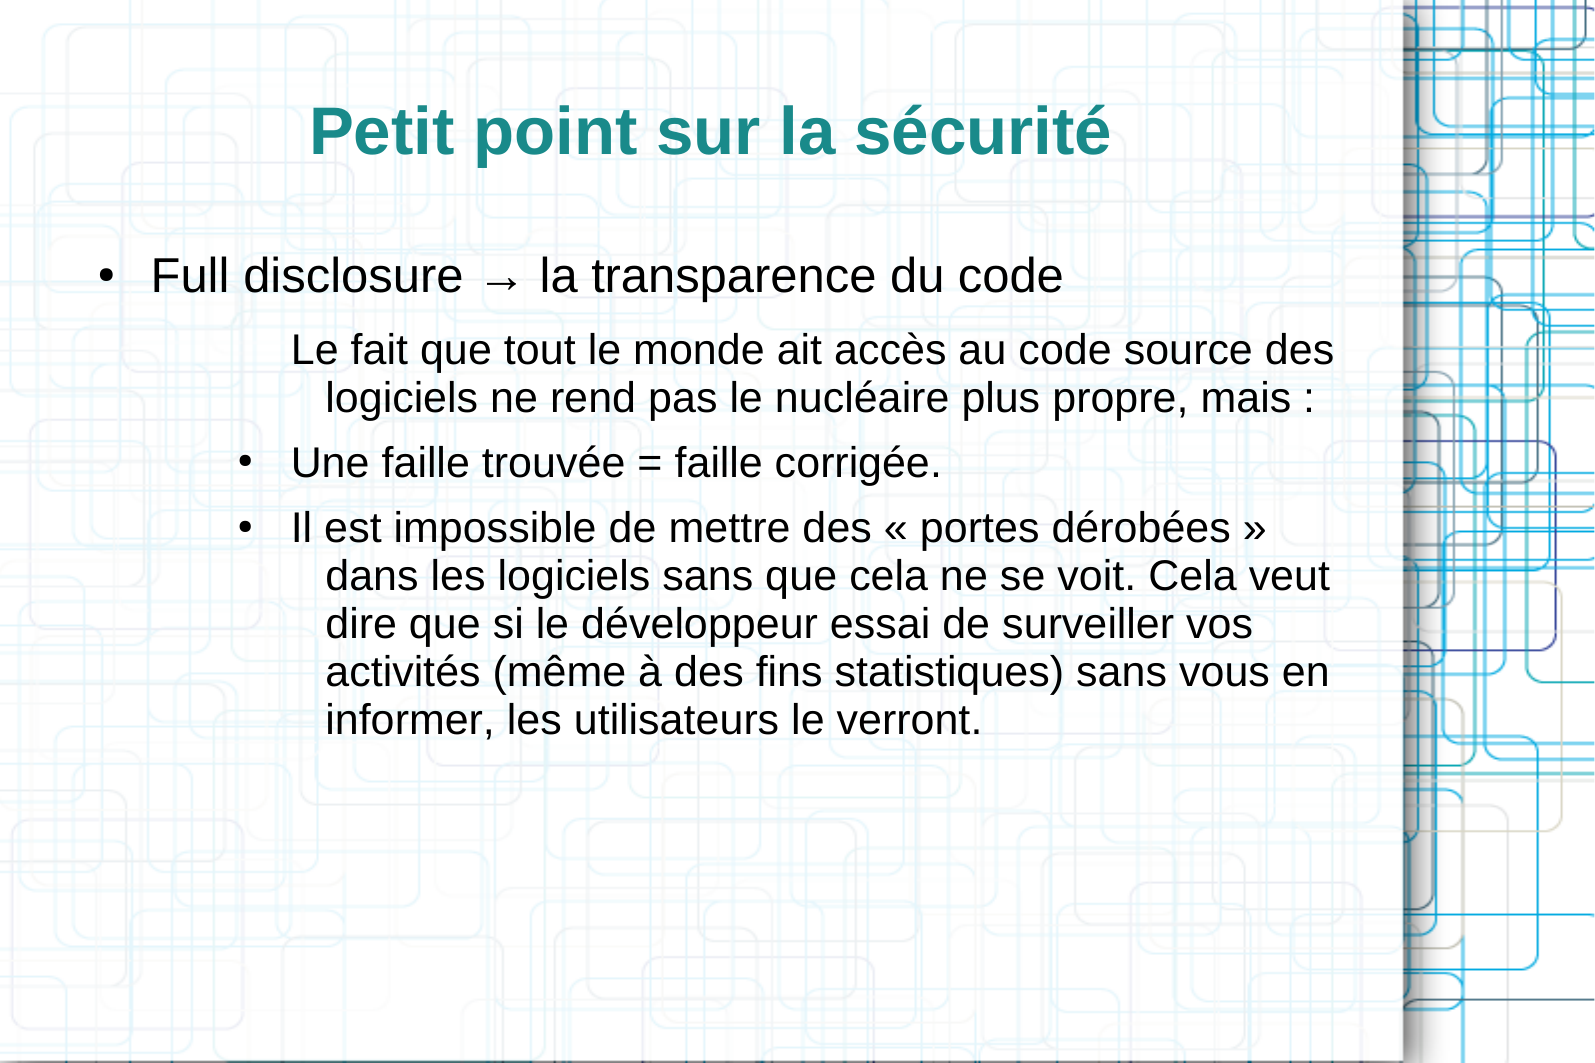

# Petit point sur la sécurité
Full disclosure → la transparence du code
Le fait que tout le monde ait accès au code source des logiciels ne rend pas le nucléaire plus propre, mais :
Une faille trouvée = faille corrigée.
Il est impossible de mettre des « portes dérobées » dans les logiciels sans que cela ne se voit. Cela veut dire que si le développeur essai de surveiller vos activités (même à des fins statistiques) sans vous en informer, les utilisateurs le verront.